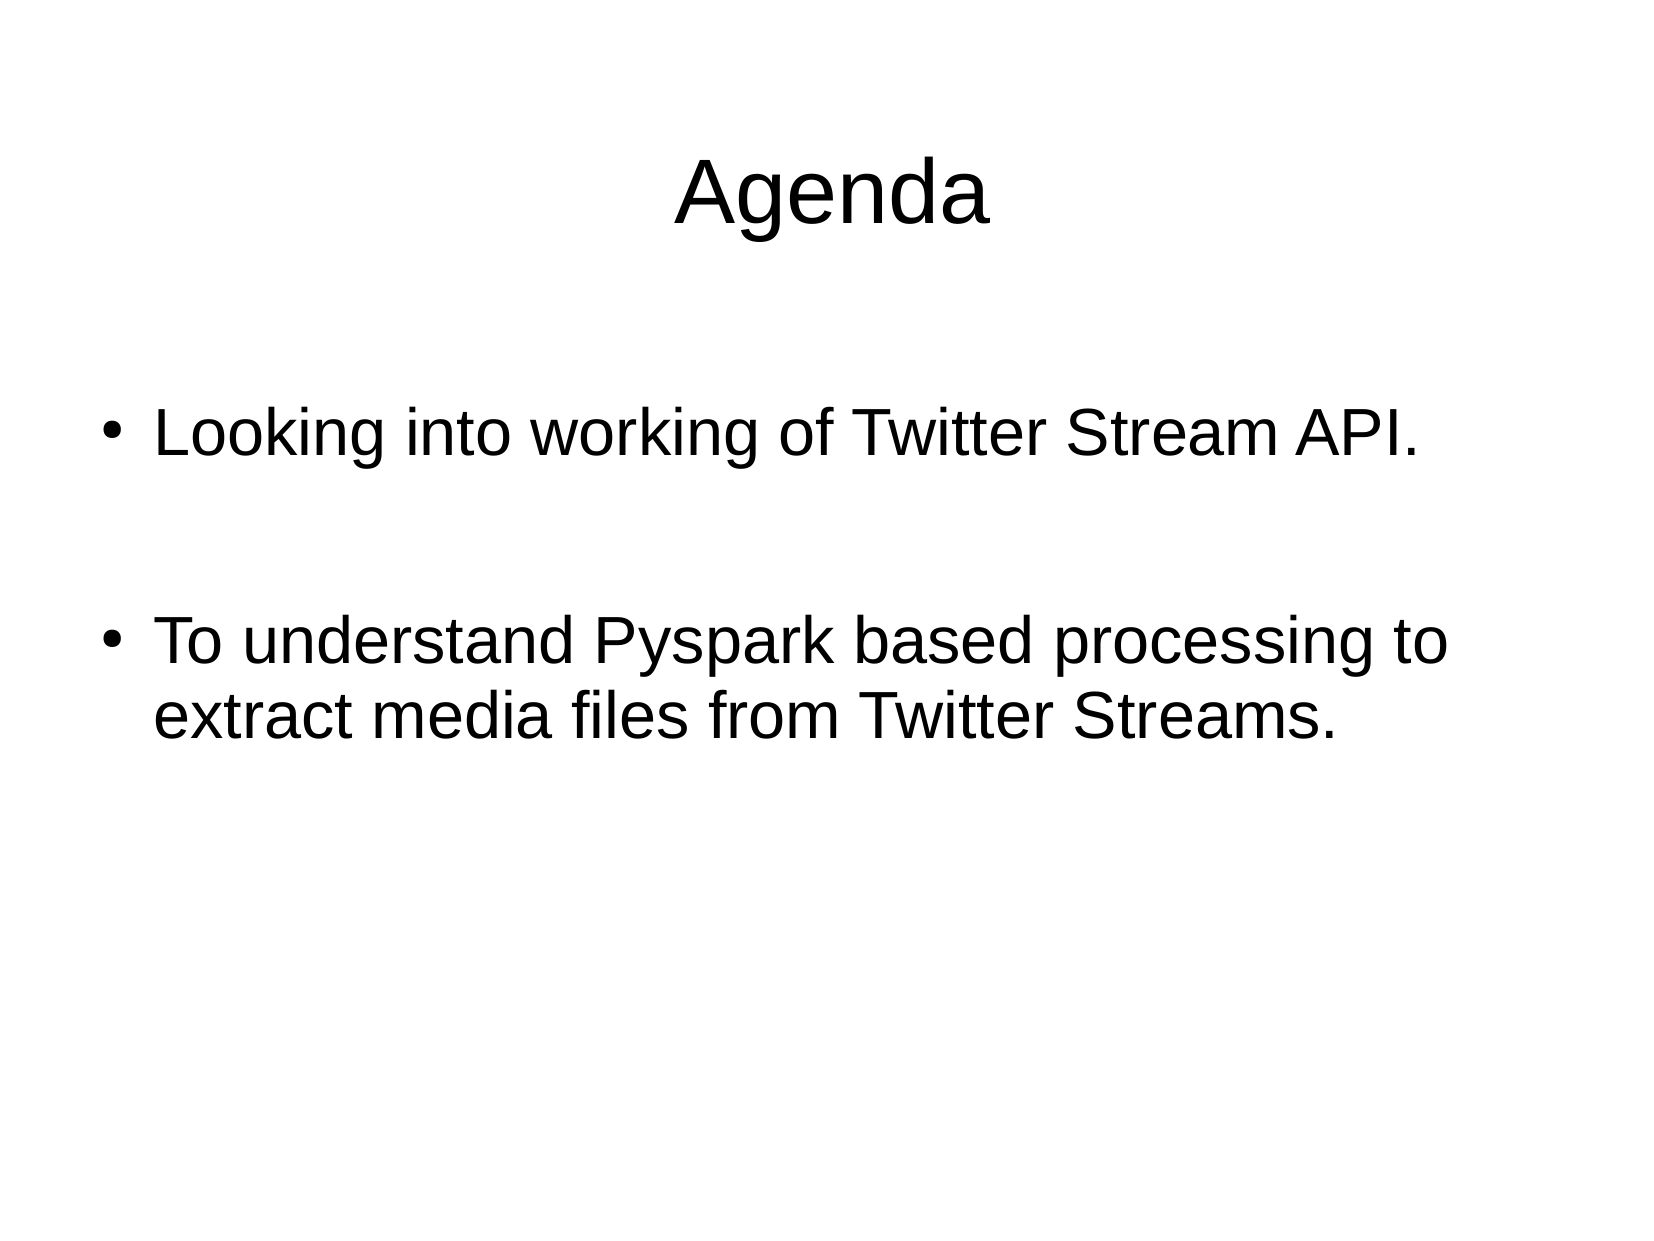

# Agenda
Looking into working of Twitter Stream API.
To understand Pyspark based processing to extract media files from Twitter Streams.